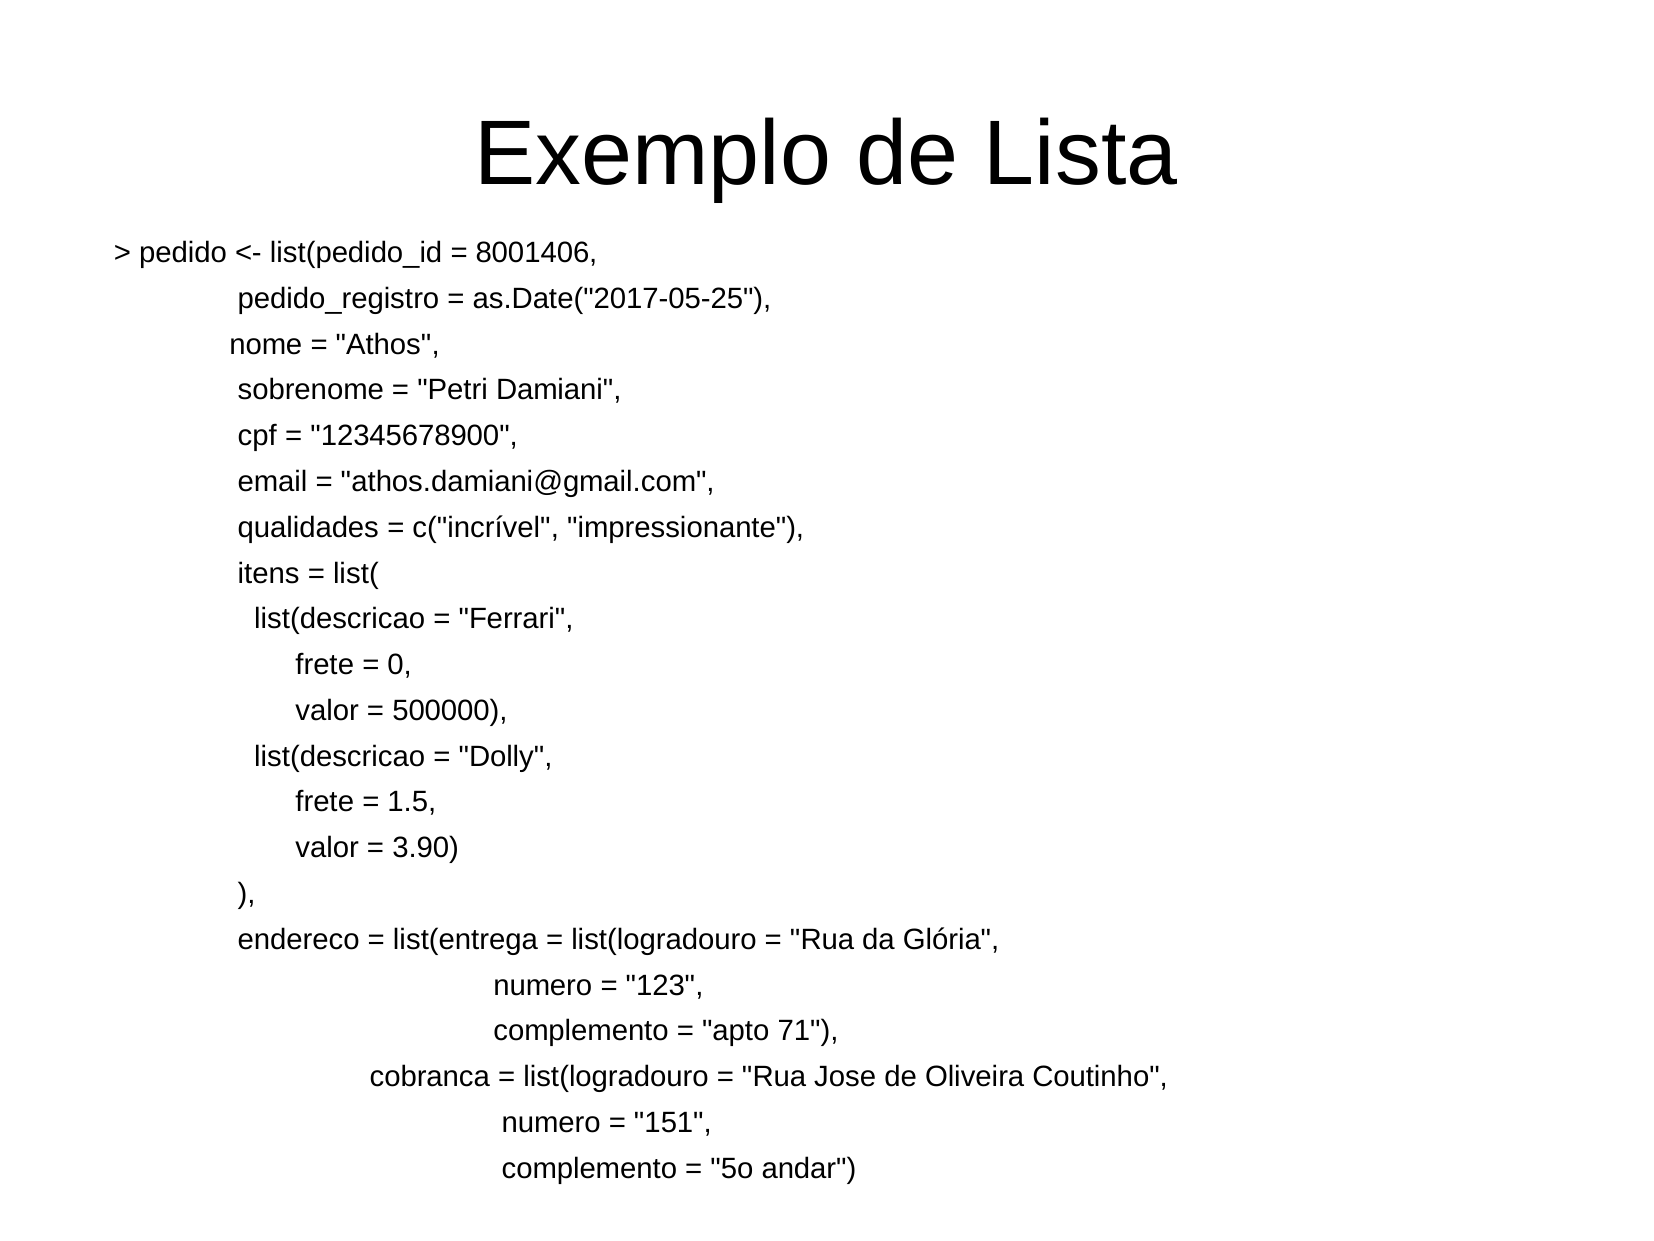

# Exemplo de Lista
> pedido <- list(pedido_id = 8001406,
 pedido_registro = as.Date("2017-05-25"),
 nome = "Athos",
 sobrenome = "Petri Damiani",
 cpf = "12345678900",
 email = "athos.damiani@gmail.com",
 qualidades = c("incrível", "impressionante"),
 itens = list(
 list(descricao = "Ferrari",
 frete = 0,
 valor = 500000),
 list(descricao = "Dolly",
 frete = 1.5,
 valor = 3.90)
 ),
 endereco = list(entrega = list(logradouro = "Rua da Glória",
 numero = "123",
 complemento = "apto 71"),
 cobranca = list(logradouro = "Rua Jose de Oliveira Coutinho",
 numero = "151",
 complemento = "5o andar")